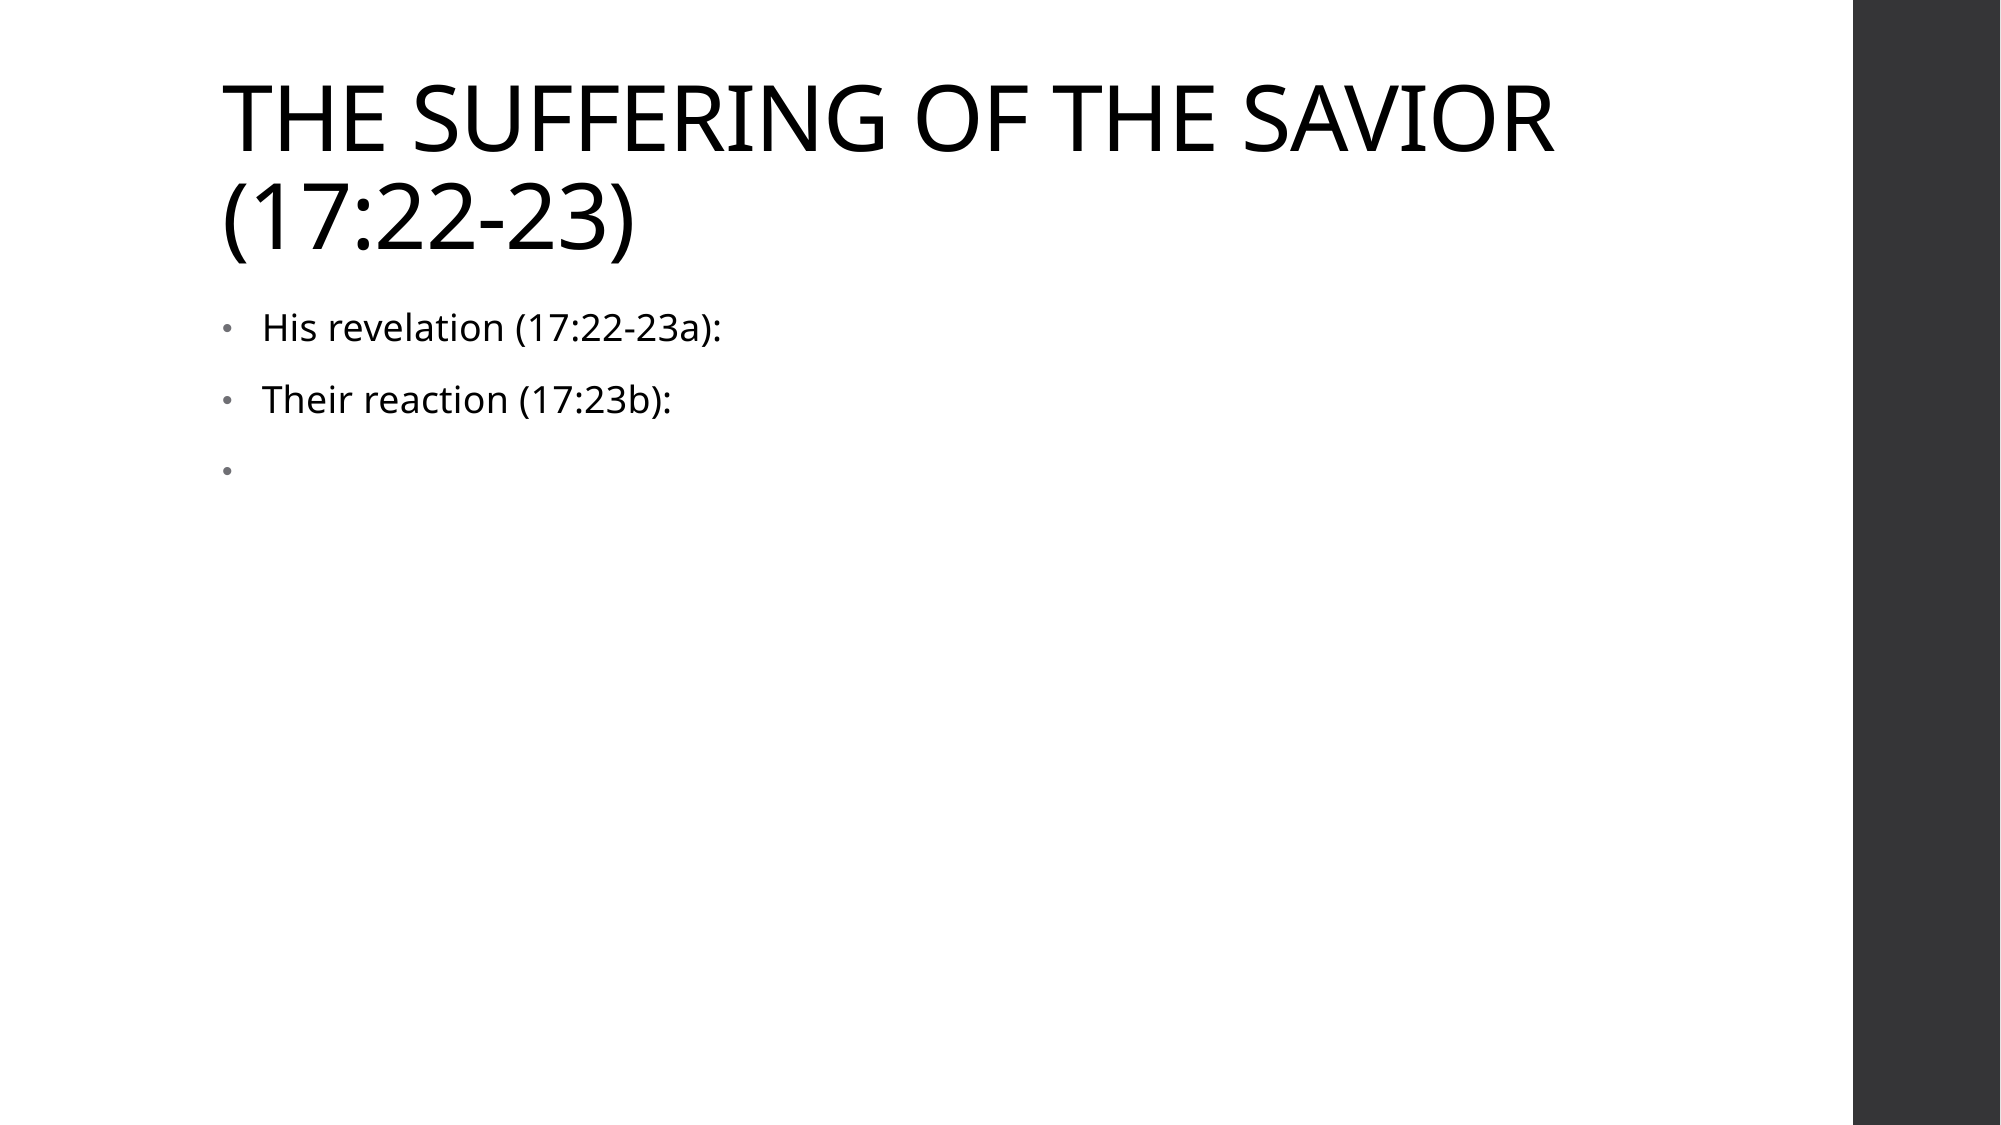

# THE SUFFERING OF THE SAVIOR (17:22-23)
 His revelation (17:22-23a):
 Their reaction (17:23b):